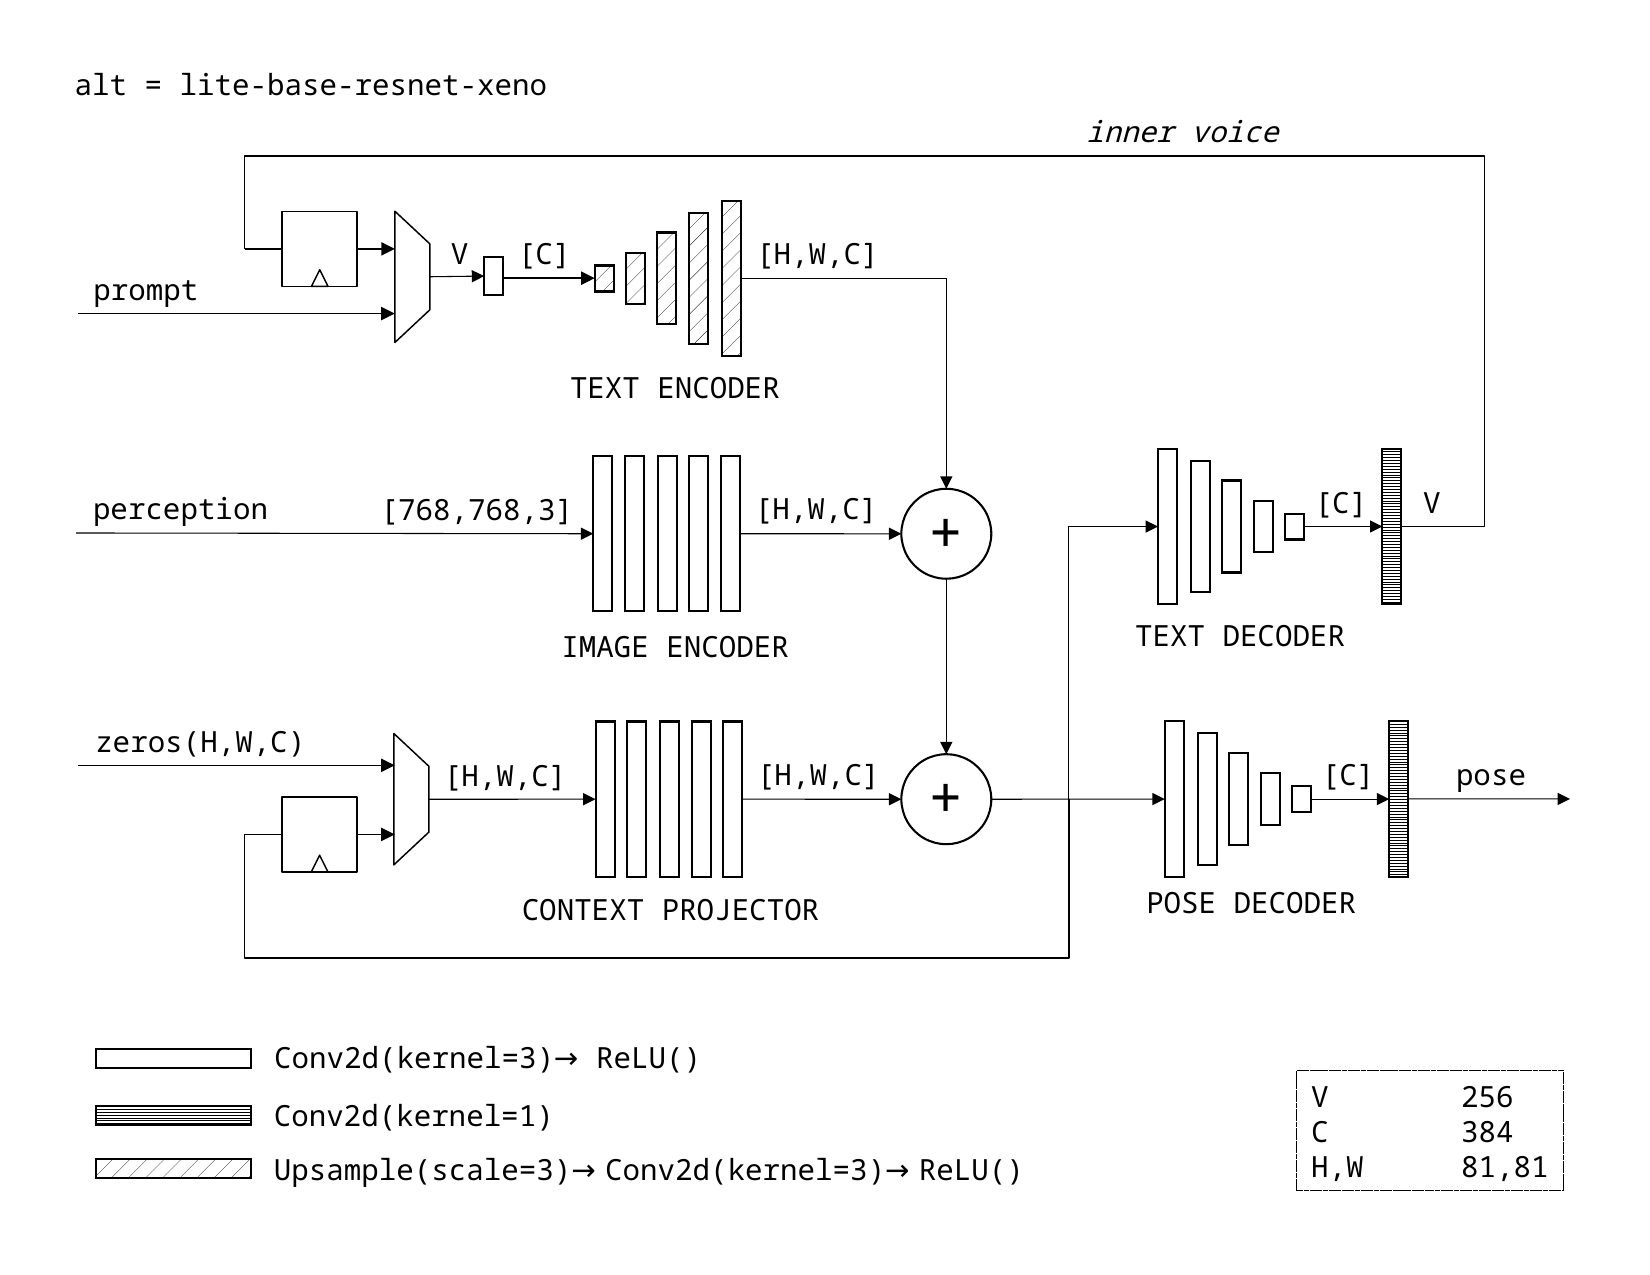

alt = lite-base-resnet-xeno
inner voice
[H,W,C]
V
[C]
prompt
 TEXT ENCODER
[C]
V
perception
[H,W,C]
[768,768,3]
+
 TEXT DECODER
IMAGE ENCODER
zeros(H,W,C)
[H,W,C]
pose
[C]
[H,W,C]
+
 POSE DECODER
CONTEXT PROJECTOR
Conv2d(kernel=3)→ ReLU()
V	256
C	384
H,W	81,81
Conv2d(kernel=1)
Upsample(scale=3)→ Conv2d(kernel=3)→ ReLU()